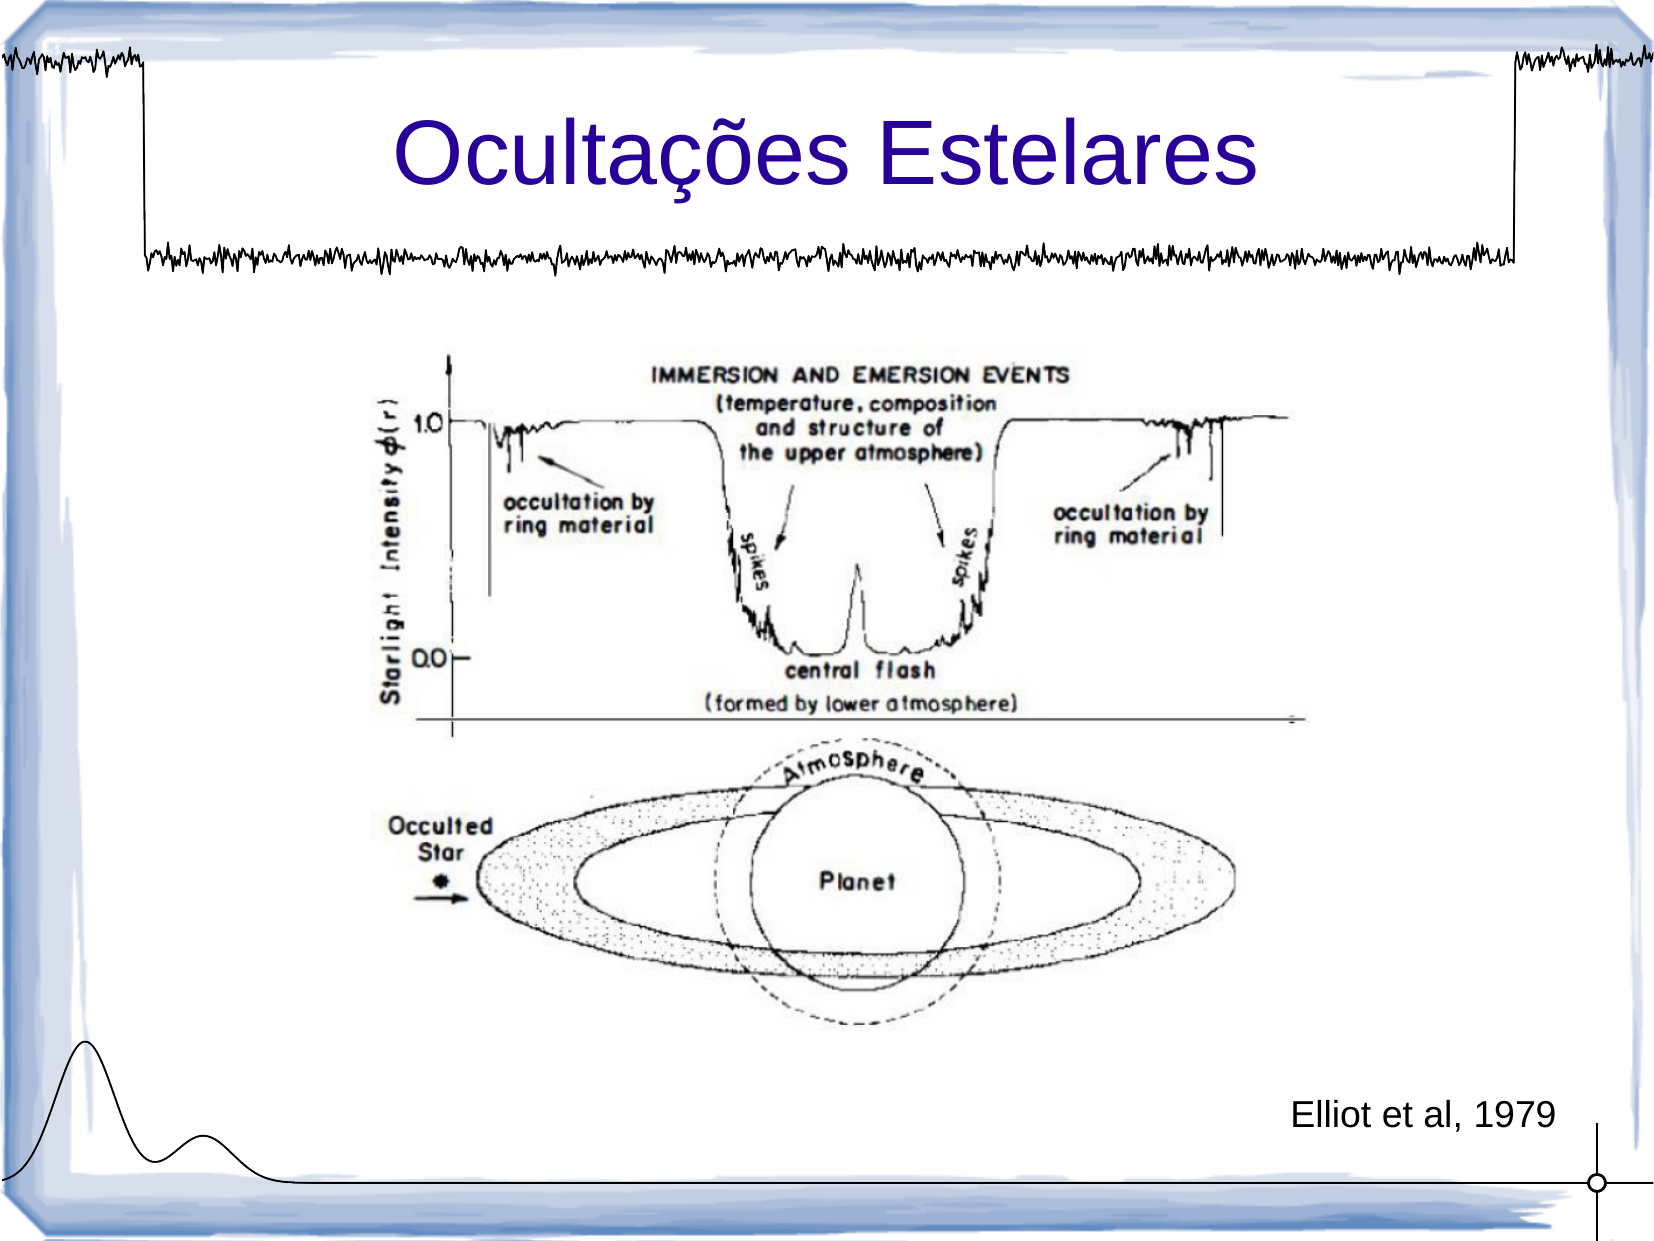

# Ocultações Estelares
Elliot et al, 1979